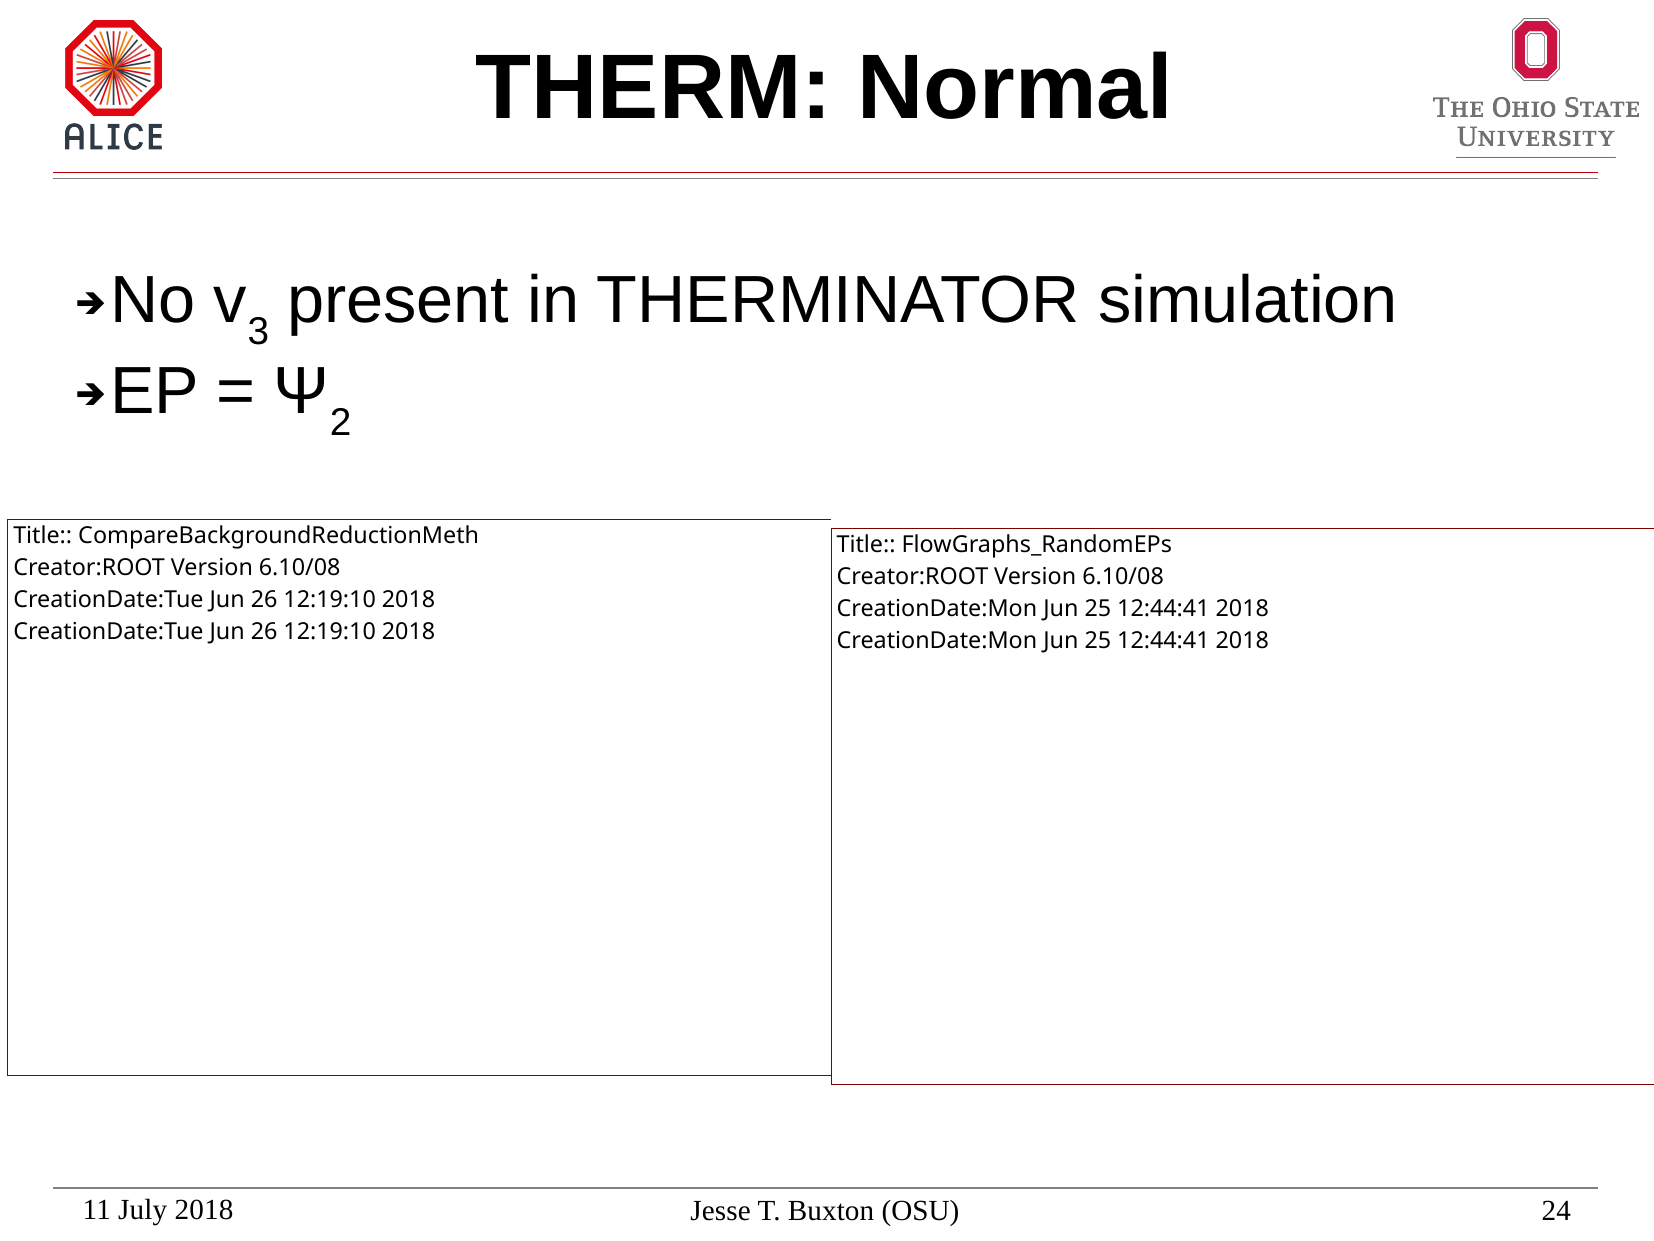

# THERM: Normal
No v3 present in THERMINATOR simulation
EP = Ψ2
11 July 2018
Jesse T. Buxton (OSU)
24